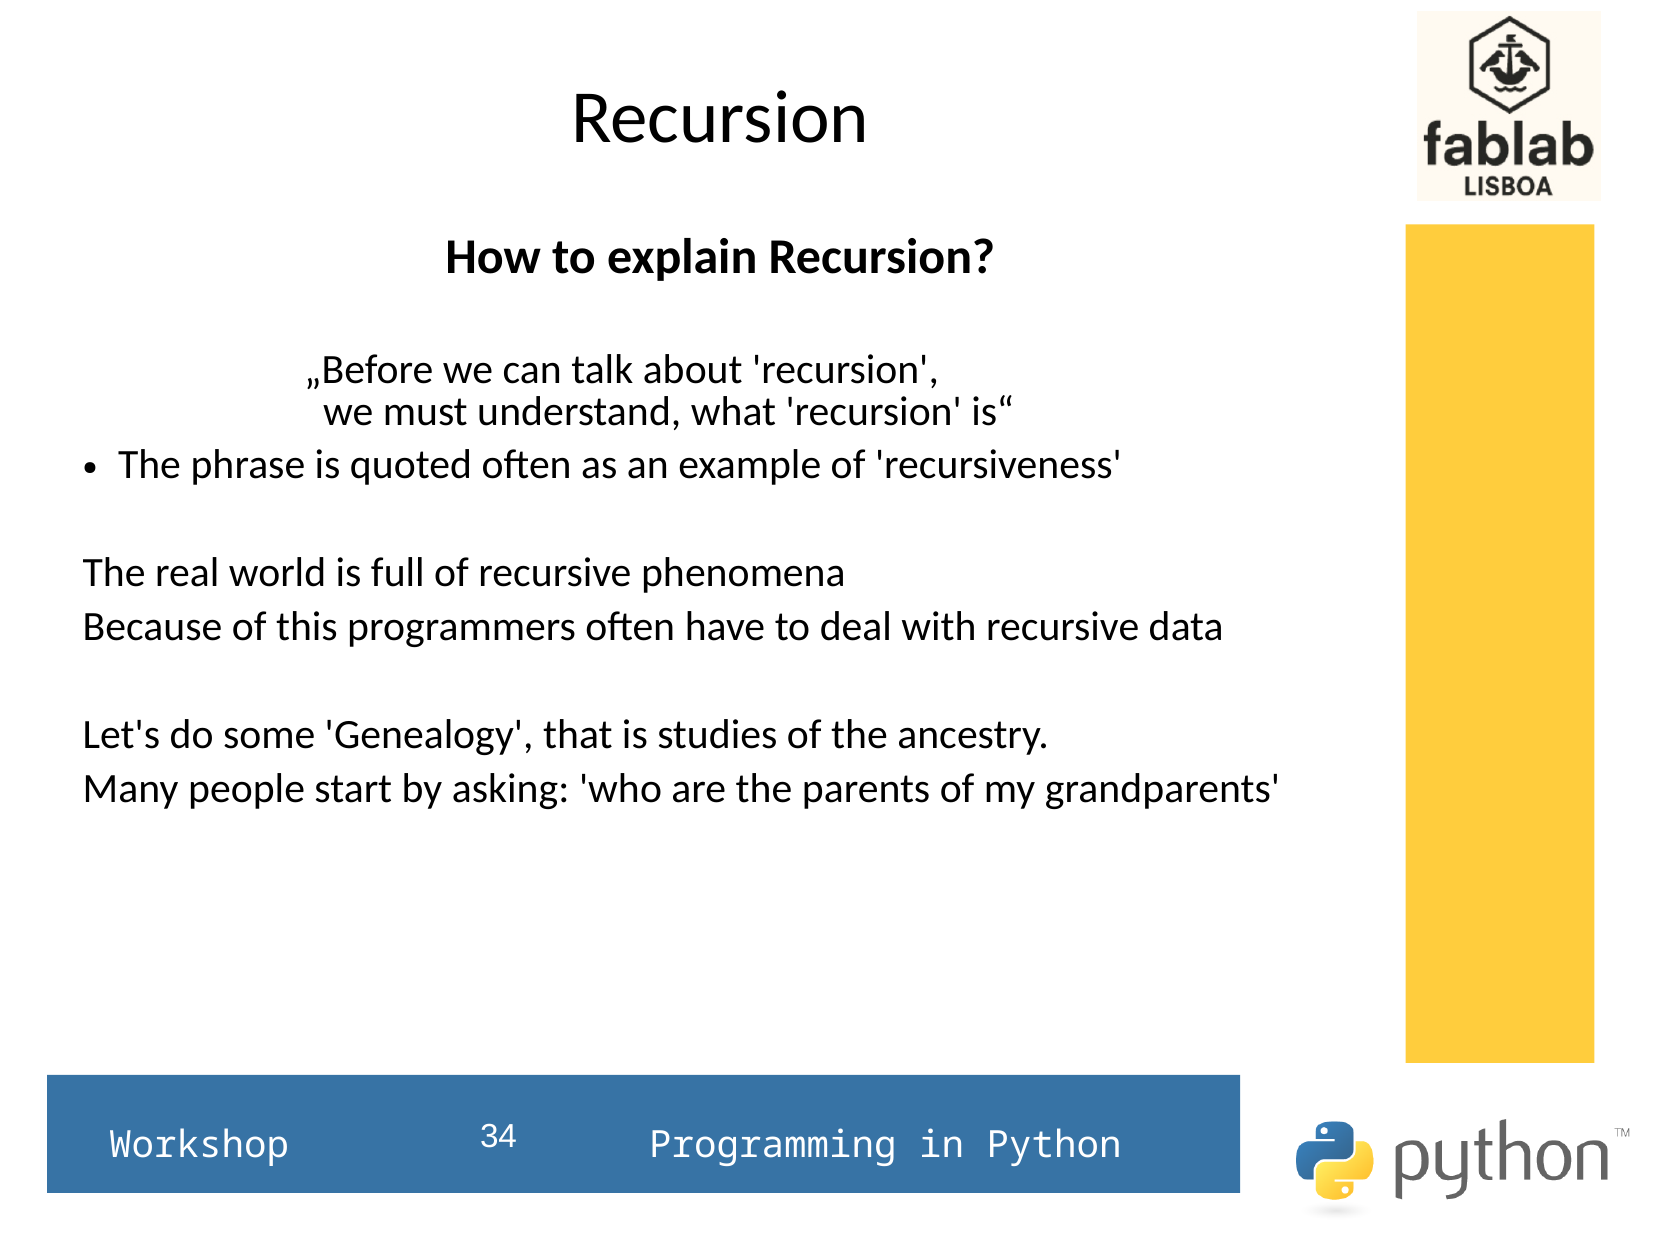

# Recursion
How to explain Recursion?
			„Before we can talk about 'recursion',
			 we must understand, what 'recursion' is“
The phrase is quoted often as an example of 'recursiveness'
The real world is full of recursive phenomena
Because of this programmers often have to deal with recursive data
Let's do some 'Genealogy', that is studies of the ancestry.
Many people start by asking: 'who are the parents of my grandparents'
Workshop Programming in Python